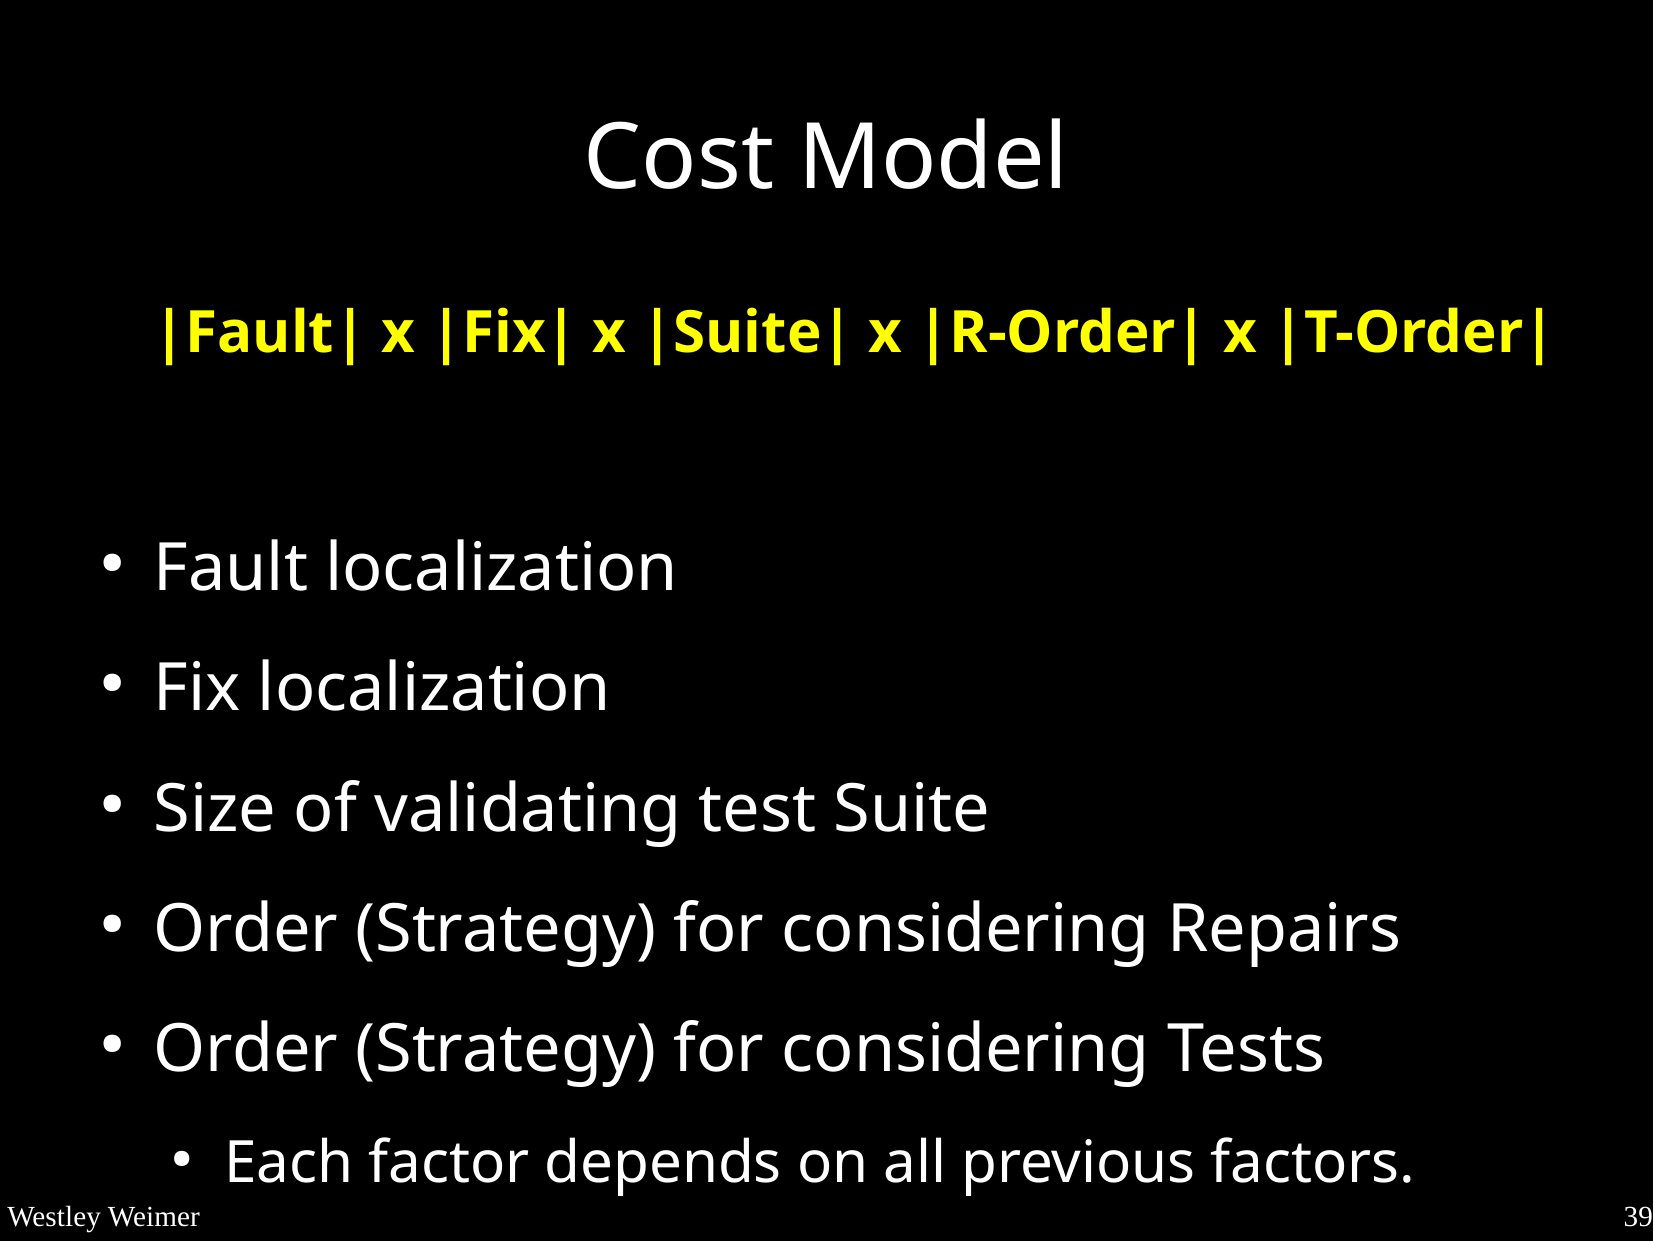

# Cost Model
|Fault| x |Fix| x |Suite| x |R-Order| x |T-Order|
Fault localization
Fix localization
Size of validating test Suite
Order (Strategy) for considering Repairs
Order (Strategy) for considering Tests
Each factor depends on all previous factors.
39